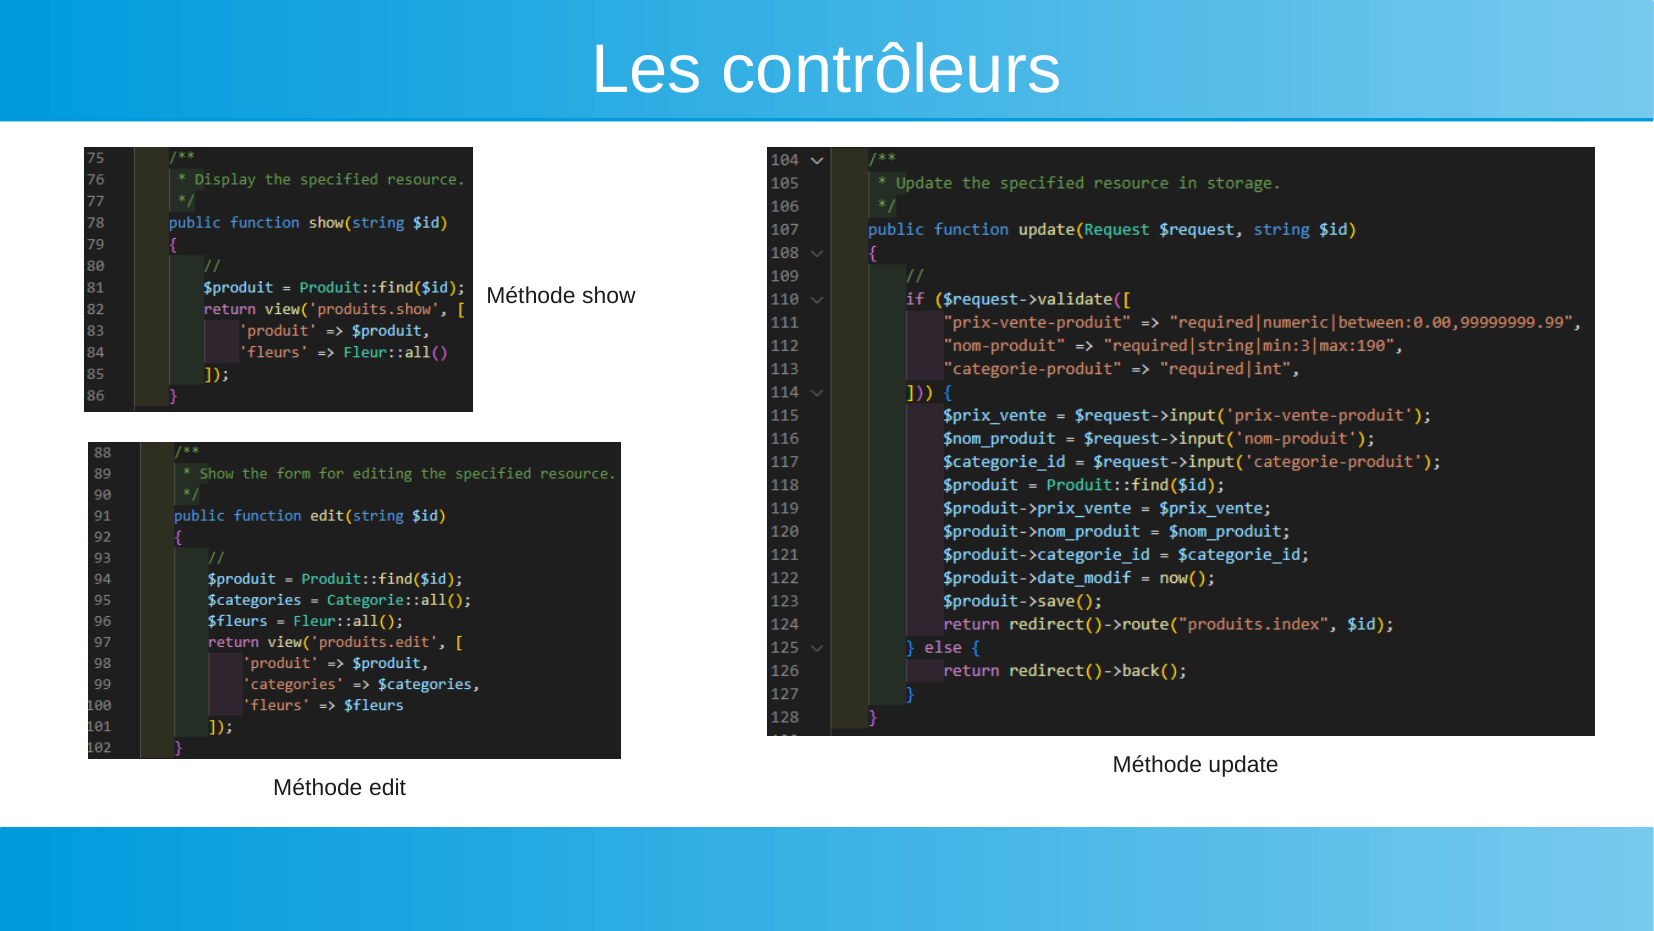

# Les contrôleurs
Méthode show
Méthode update
Méthode edit